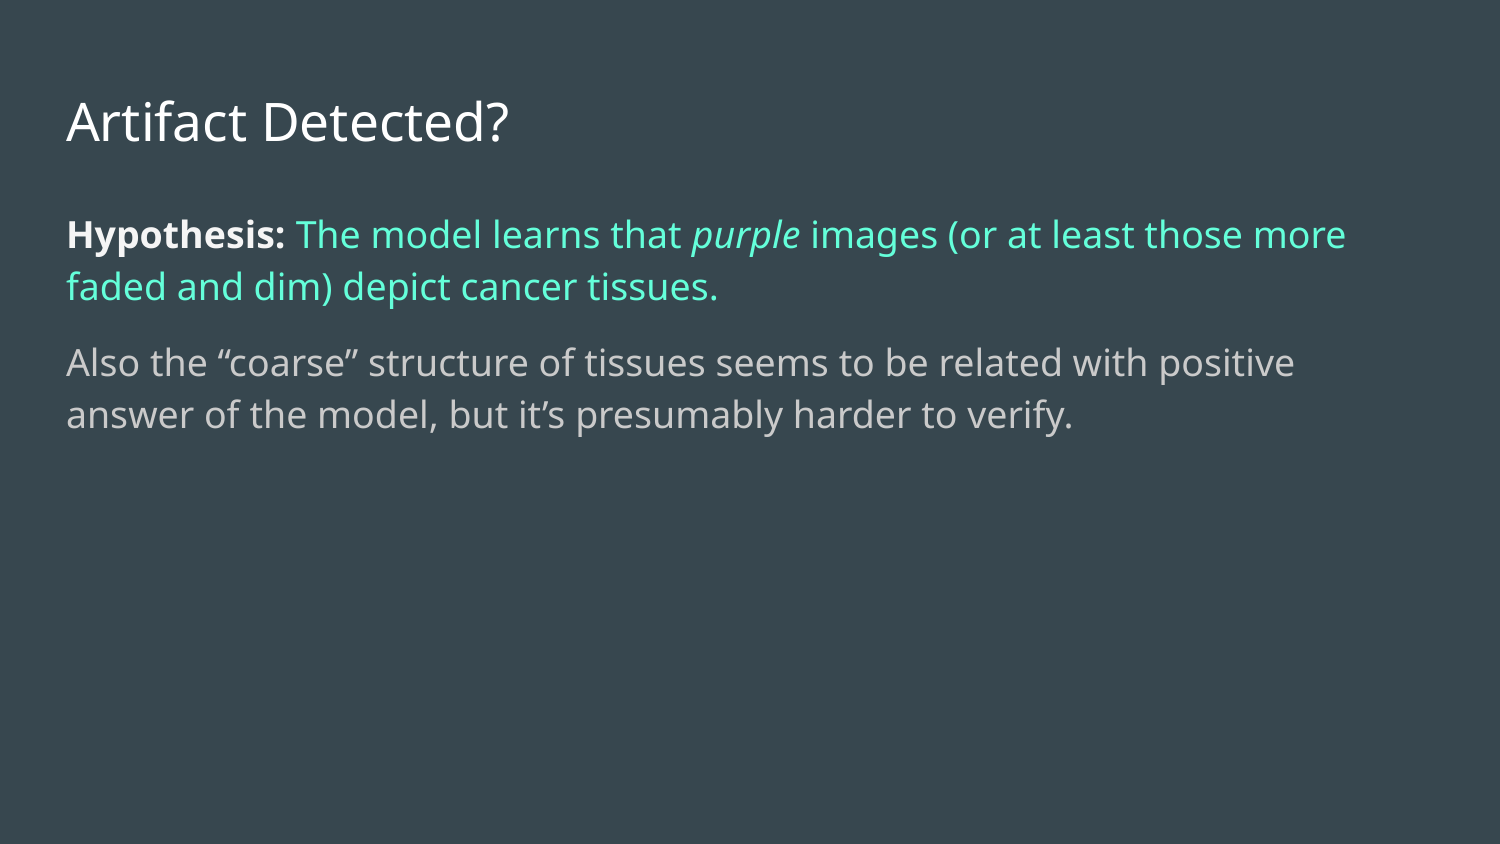

# Artifact Detected?
Hypothesis: The model learns that purple images (or at least those more faded and dim) depict cancer tissues.
Also the “coarse” structure of tissues seems to be related with positive answer of the model, but it’s presumably harder to verify.